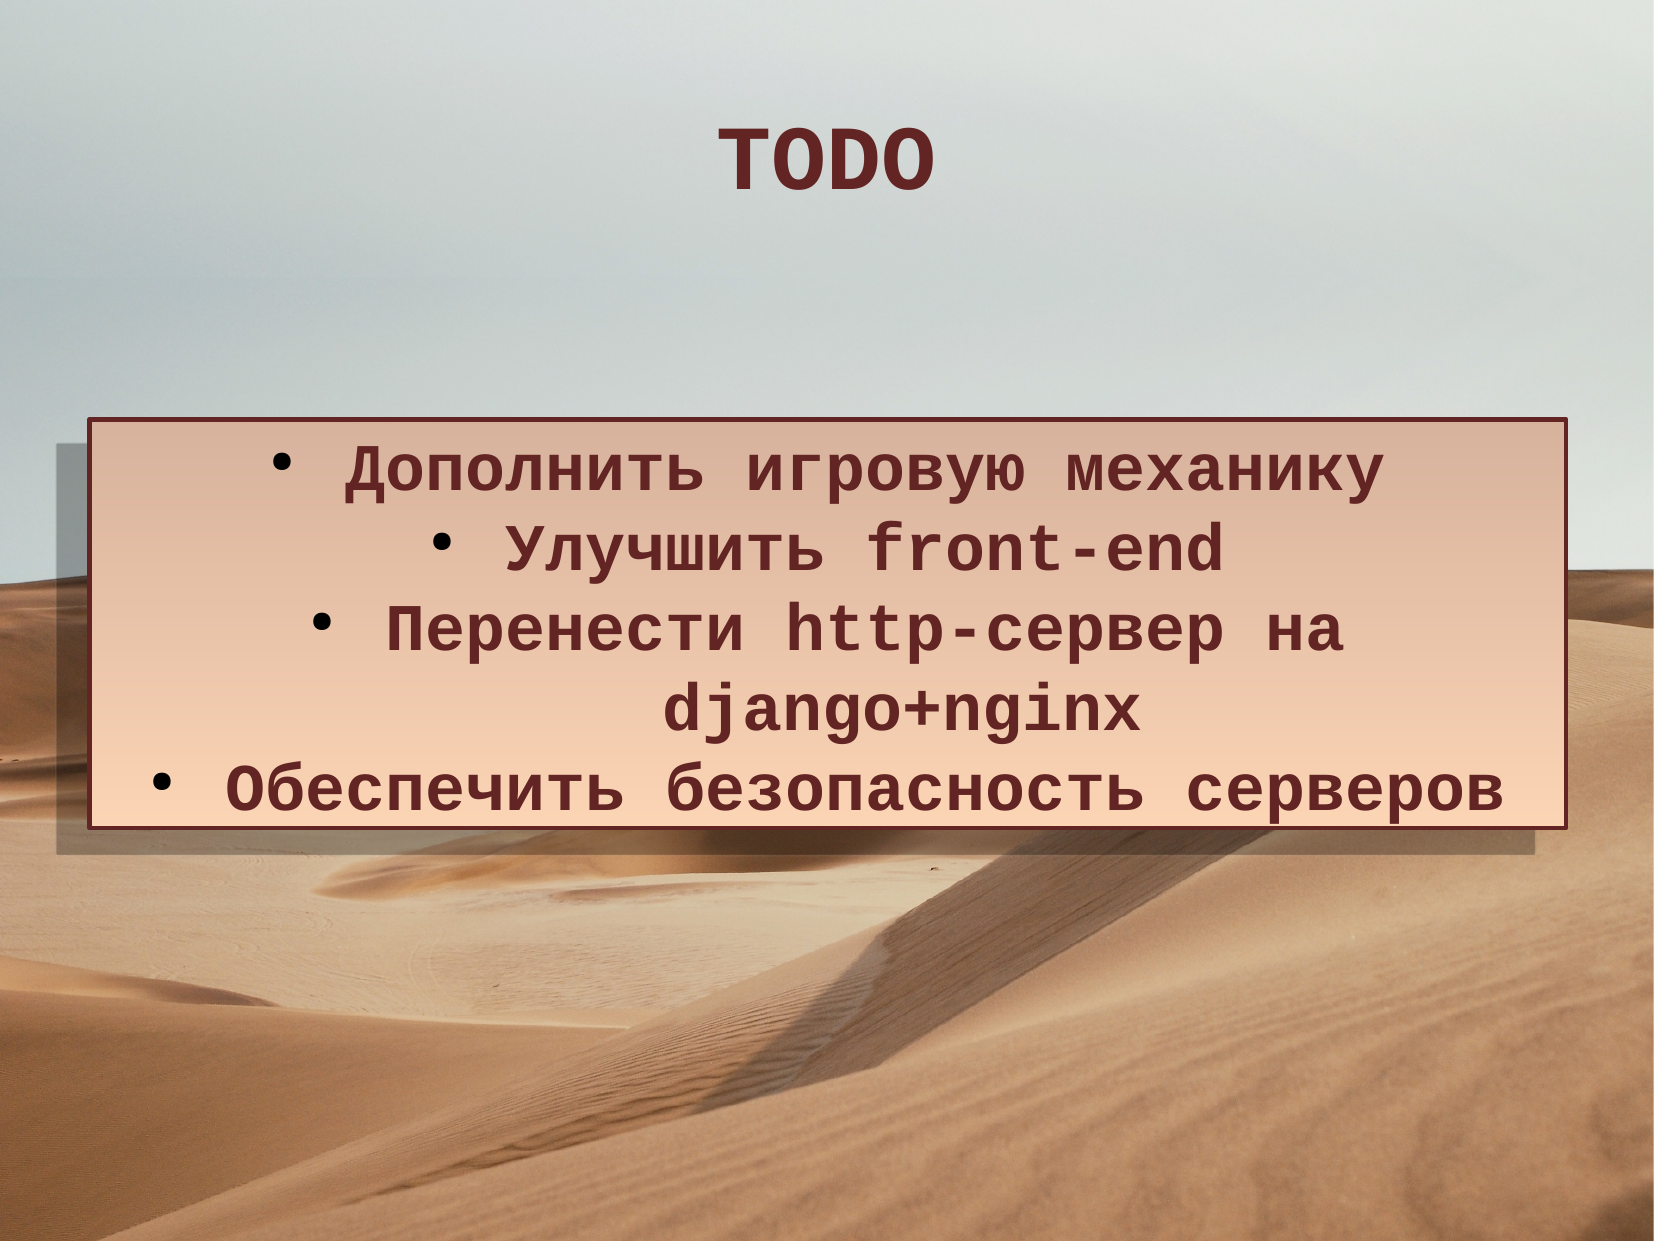

# TODO
Дополнить игровую механику
Улучшить front-end
Перенести http-сервер на django+nginx
Обеспечить безопасность серверов